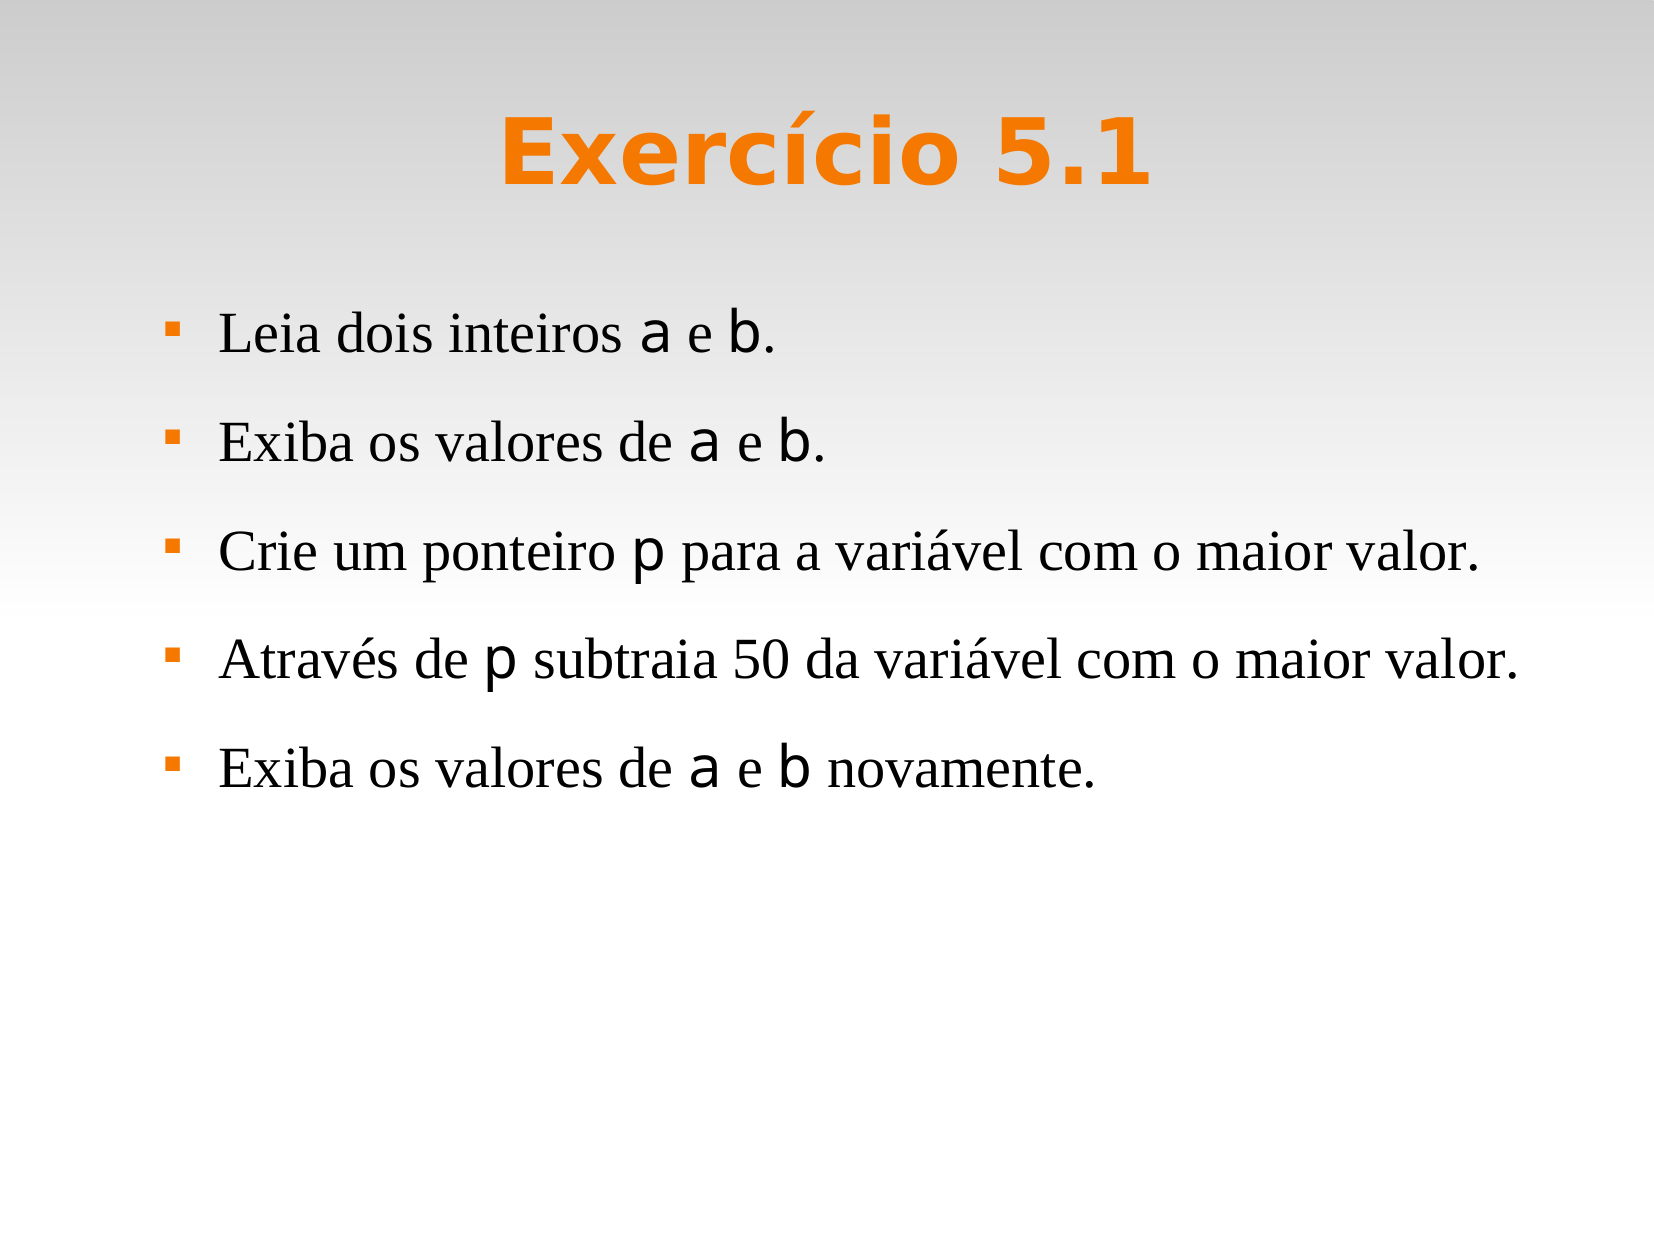

# Exercício 5.1
Leia dois inteiros a e b.
Exiba os valores de a e b.
Crie um ponteiro p para a variável com o maior valor.
Através de p subtraia 50 da variável com o maior valor.
Exiba os valores de a e b novamente.